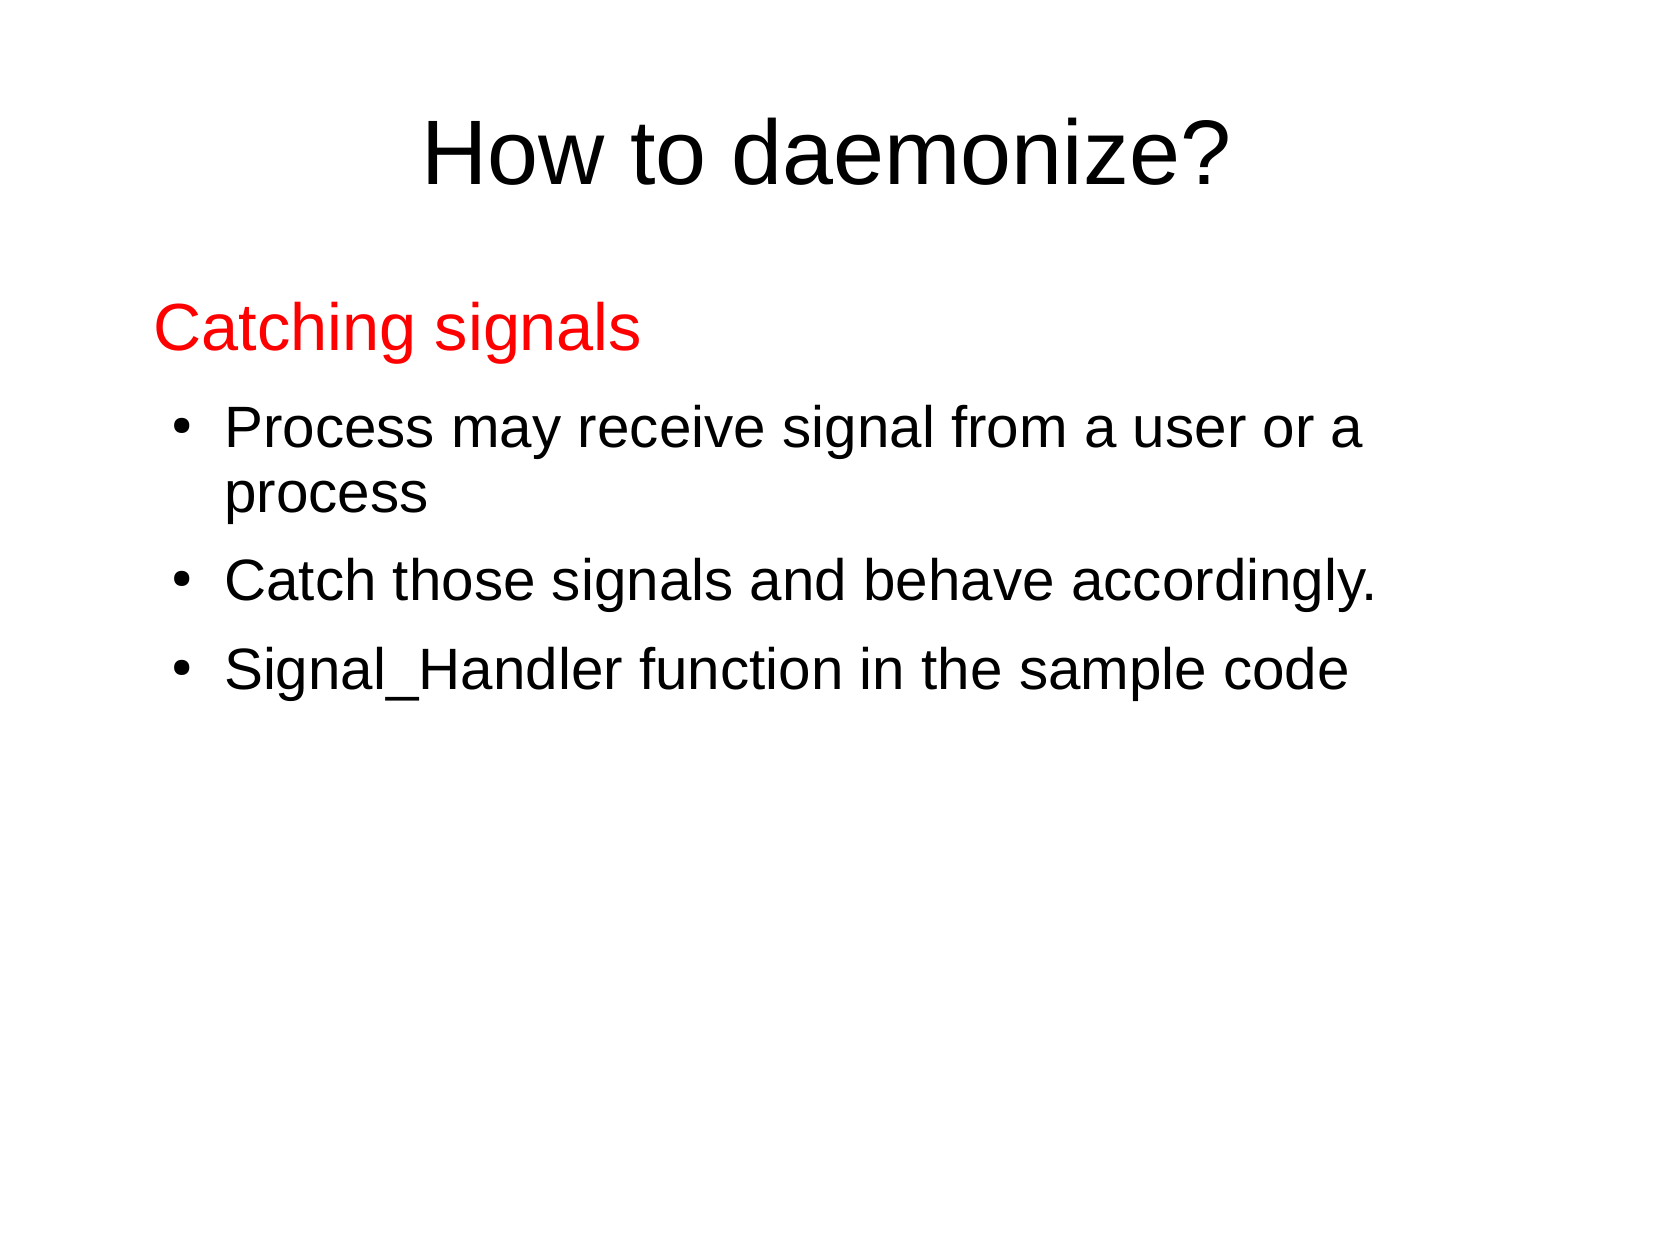

# How to daemonize?
Catching signals
Process may receive signal from a user or a process
Catch those signals and behave accordingly.
Signal_Handler function in the sample code